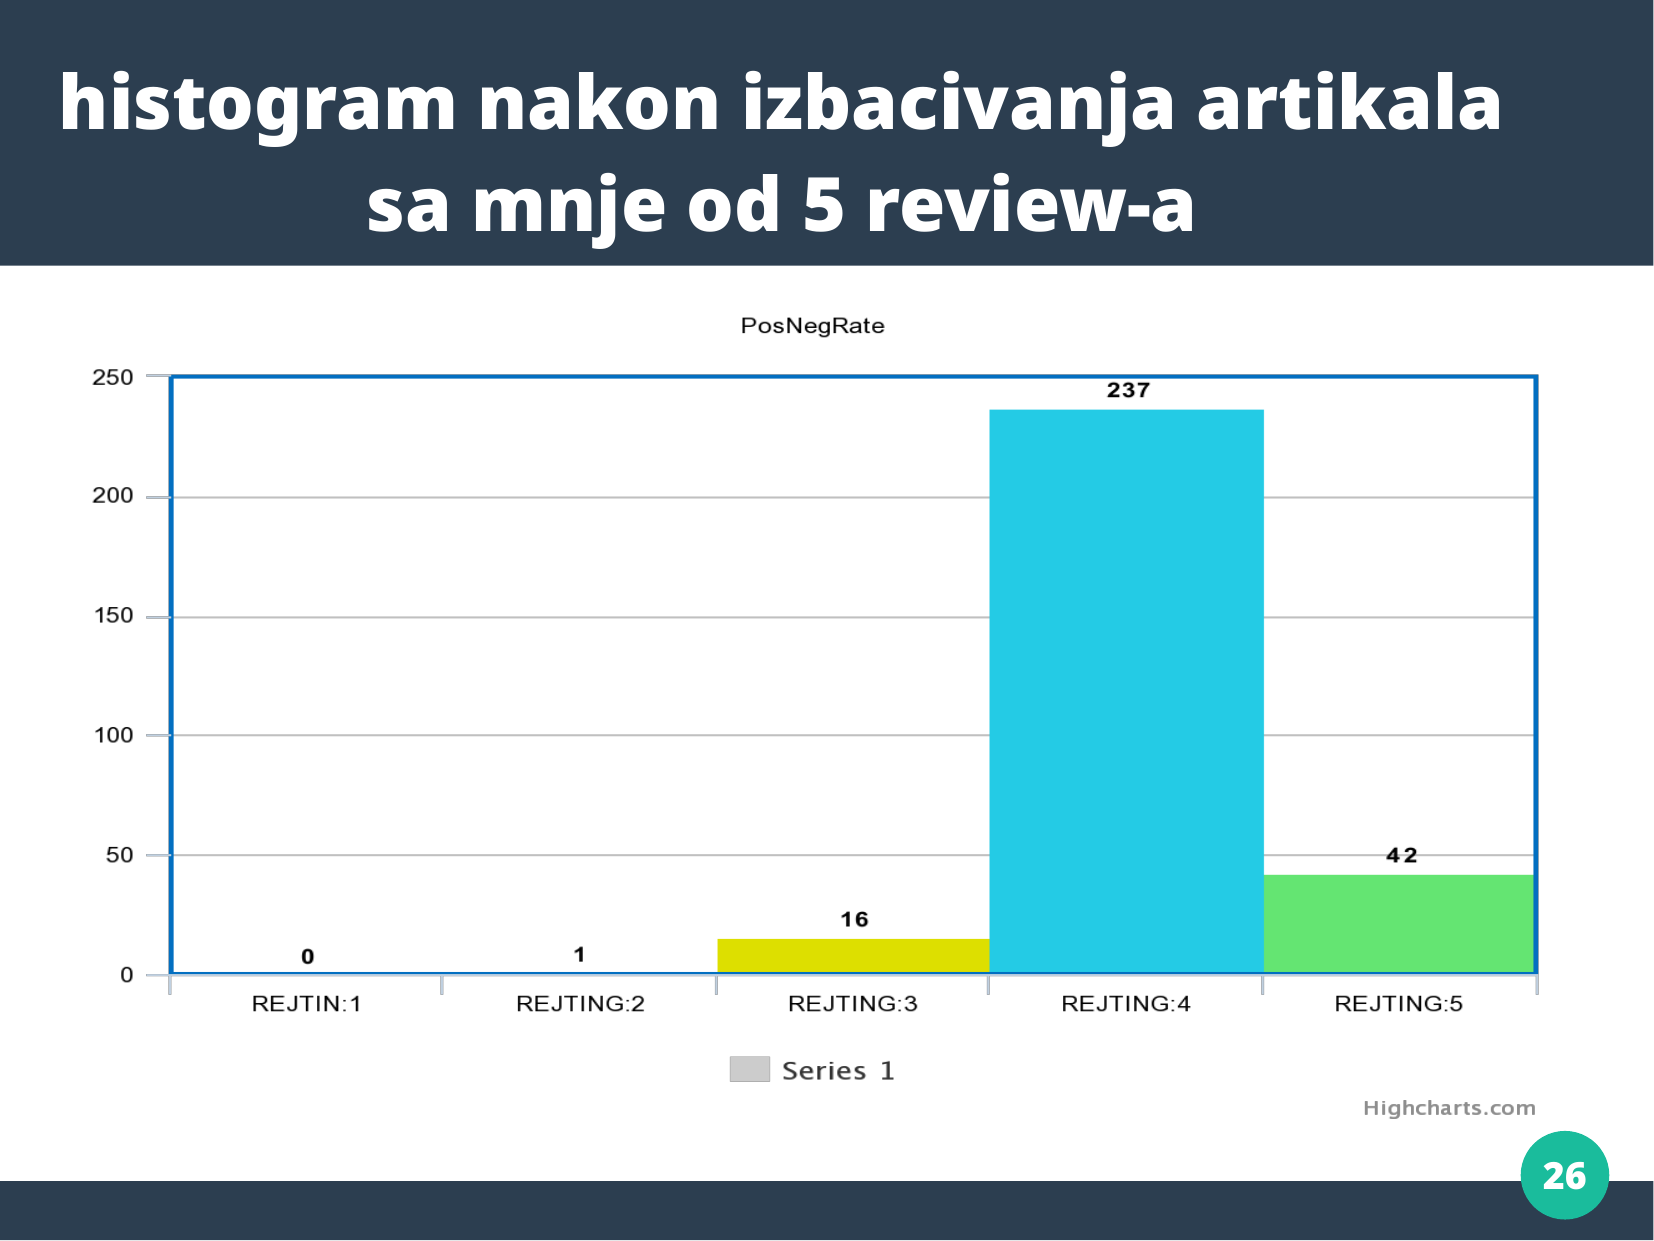

# histogram nakon izbacivanja artikala sa mnje od 5 review-a
26